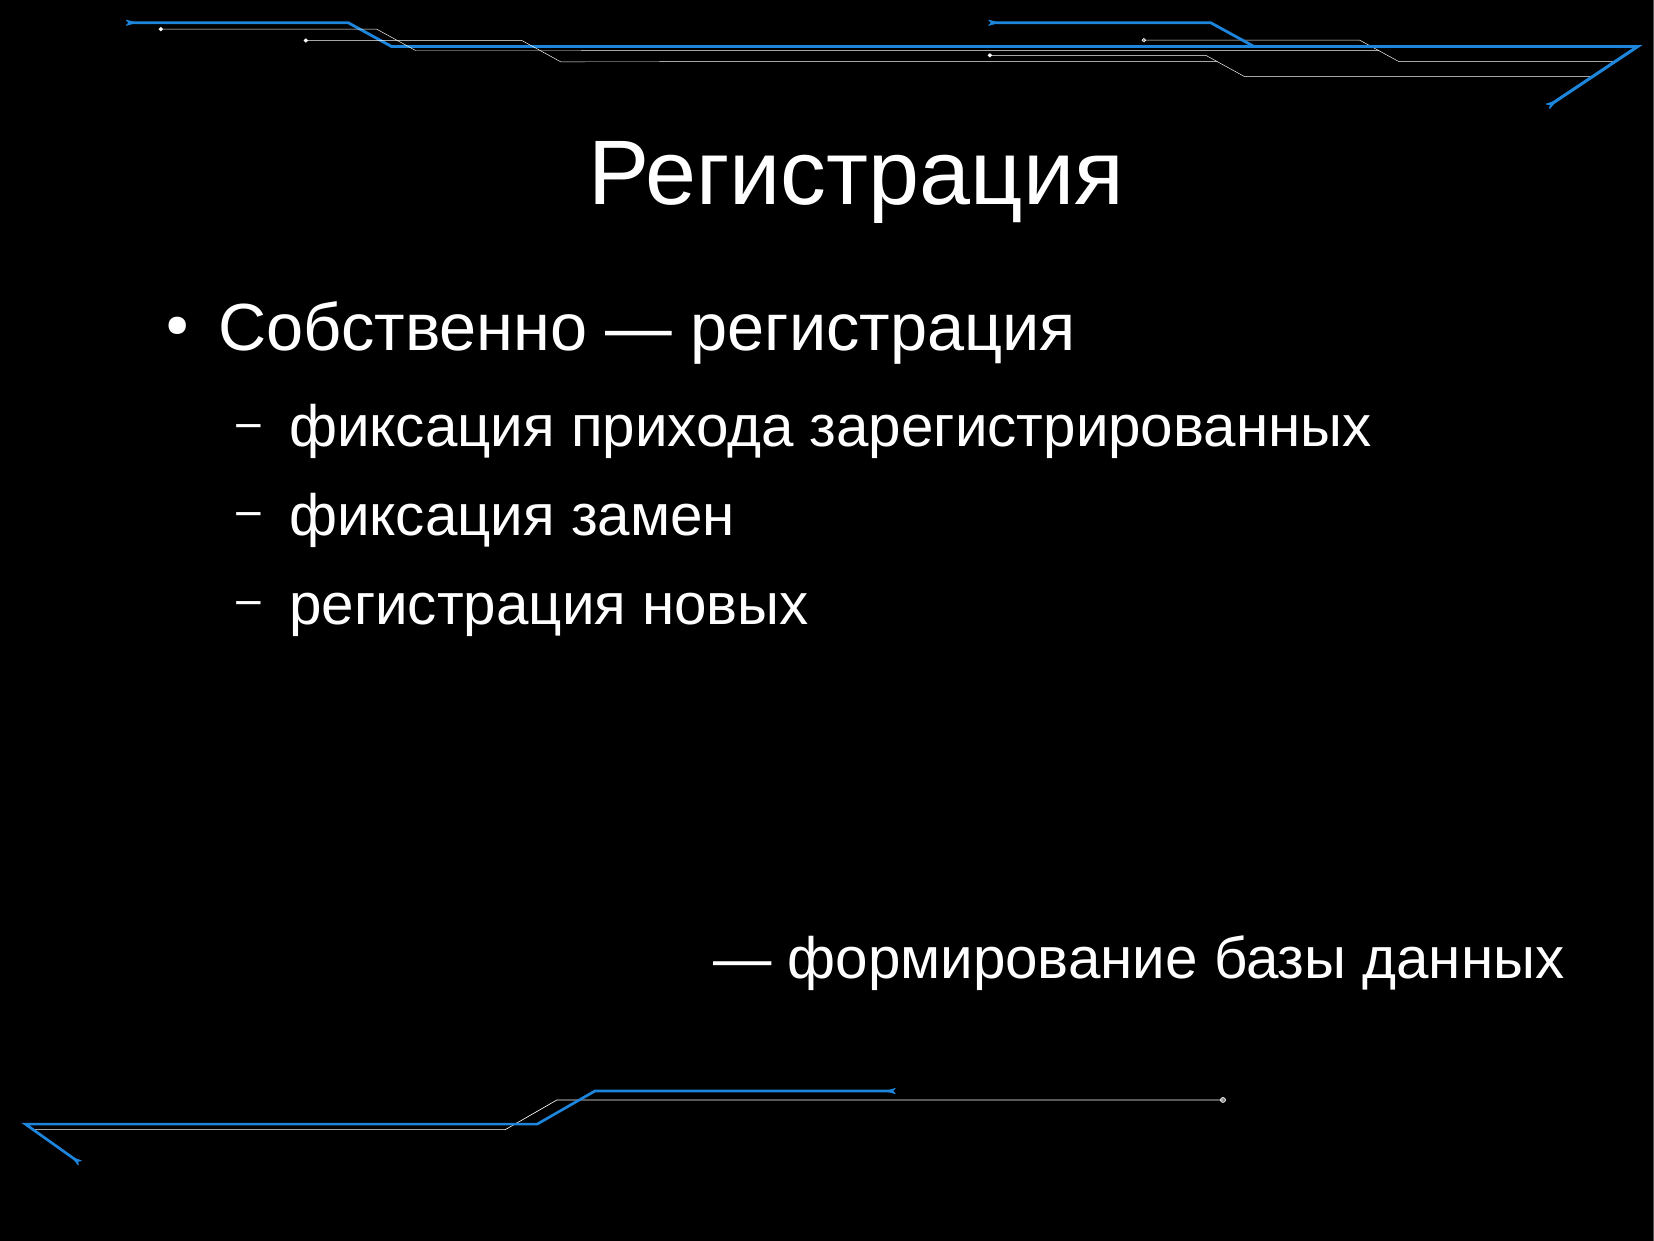

# Регистрация
Собственно — регистрация
фиксация прихода зарегистрированных
фиксация замен
регистрация новых
— формирование базы данных